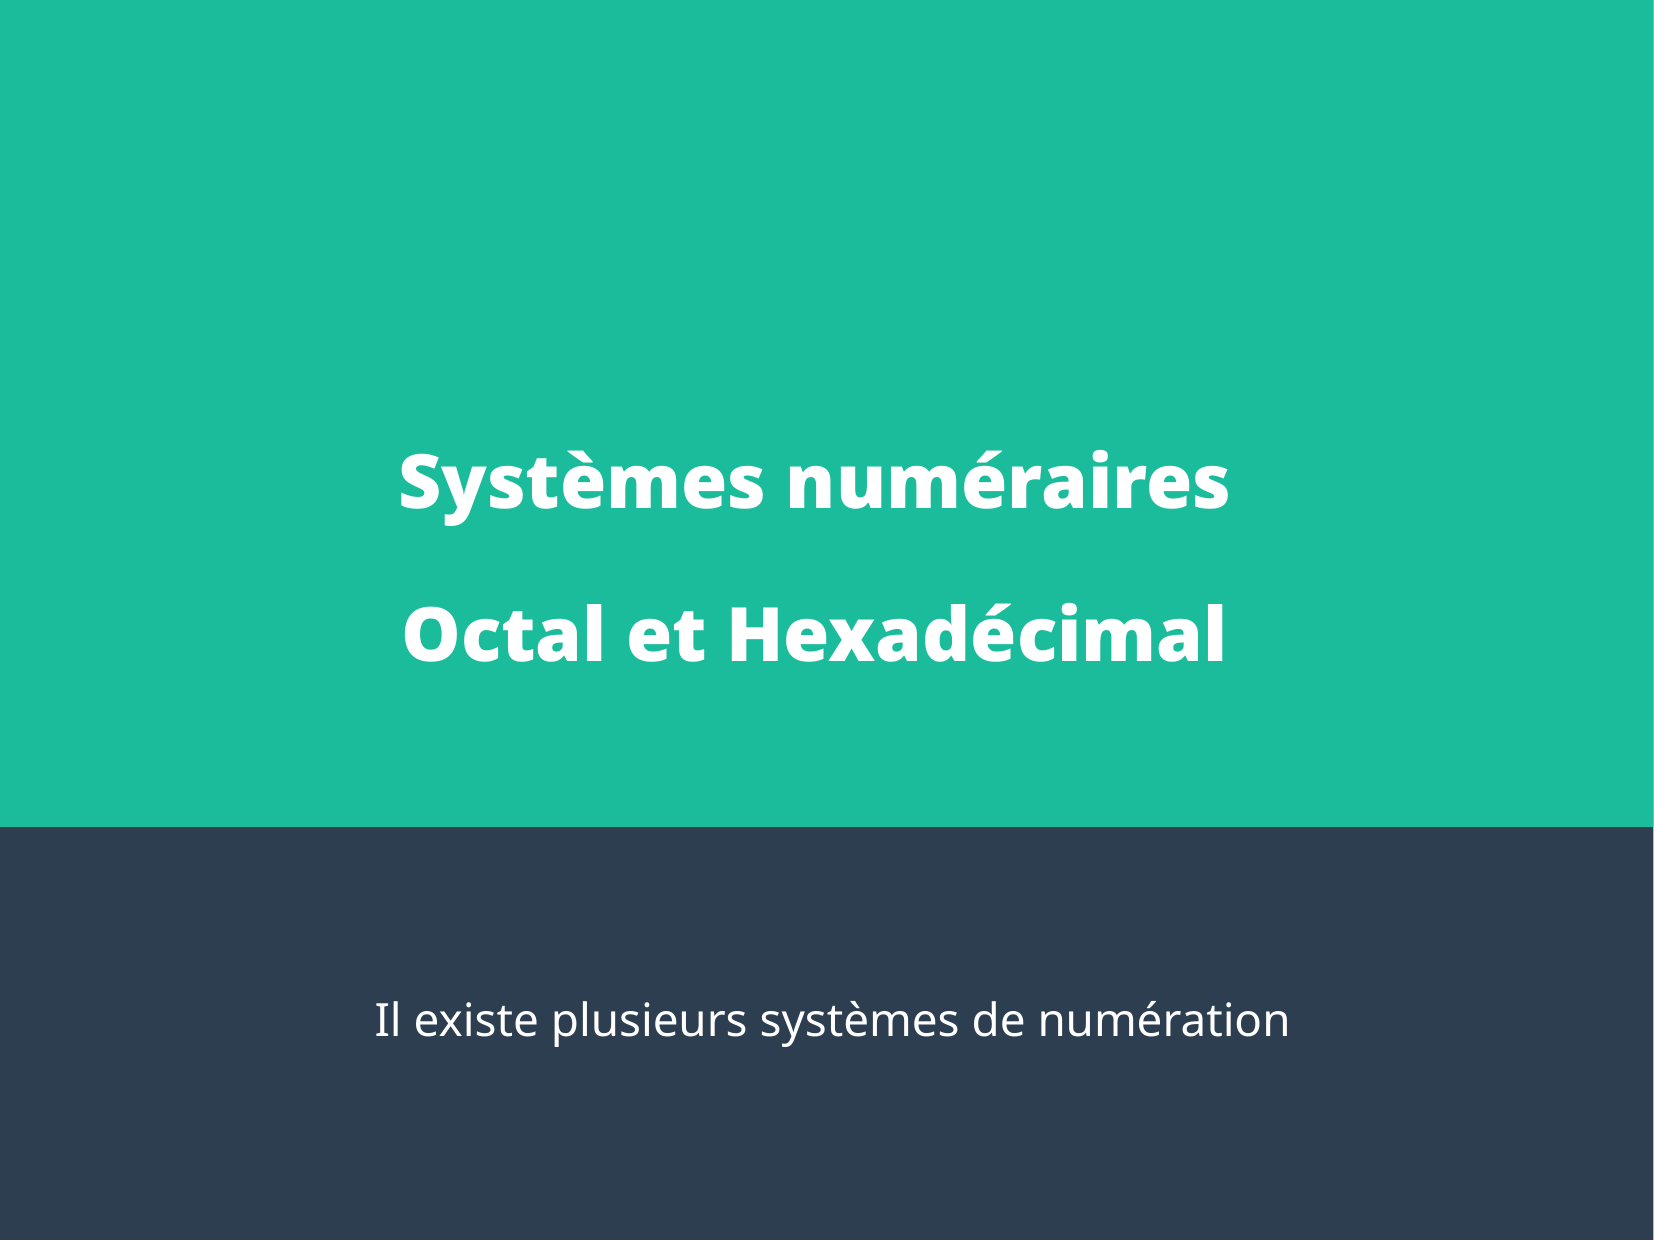

# Systèmes numéraires Octal et Hexadécimal
 Il existe plusieurs systèmes de numération